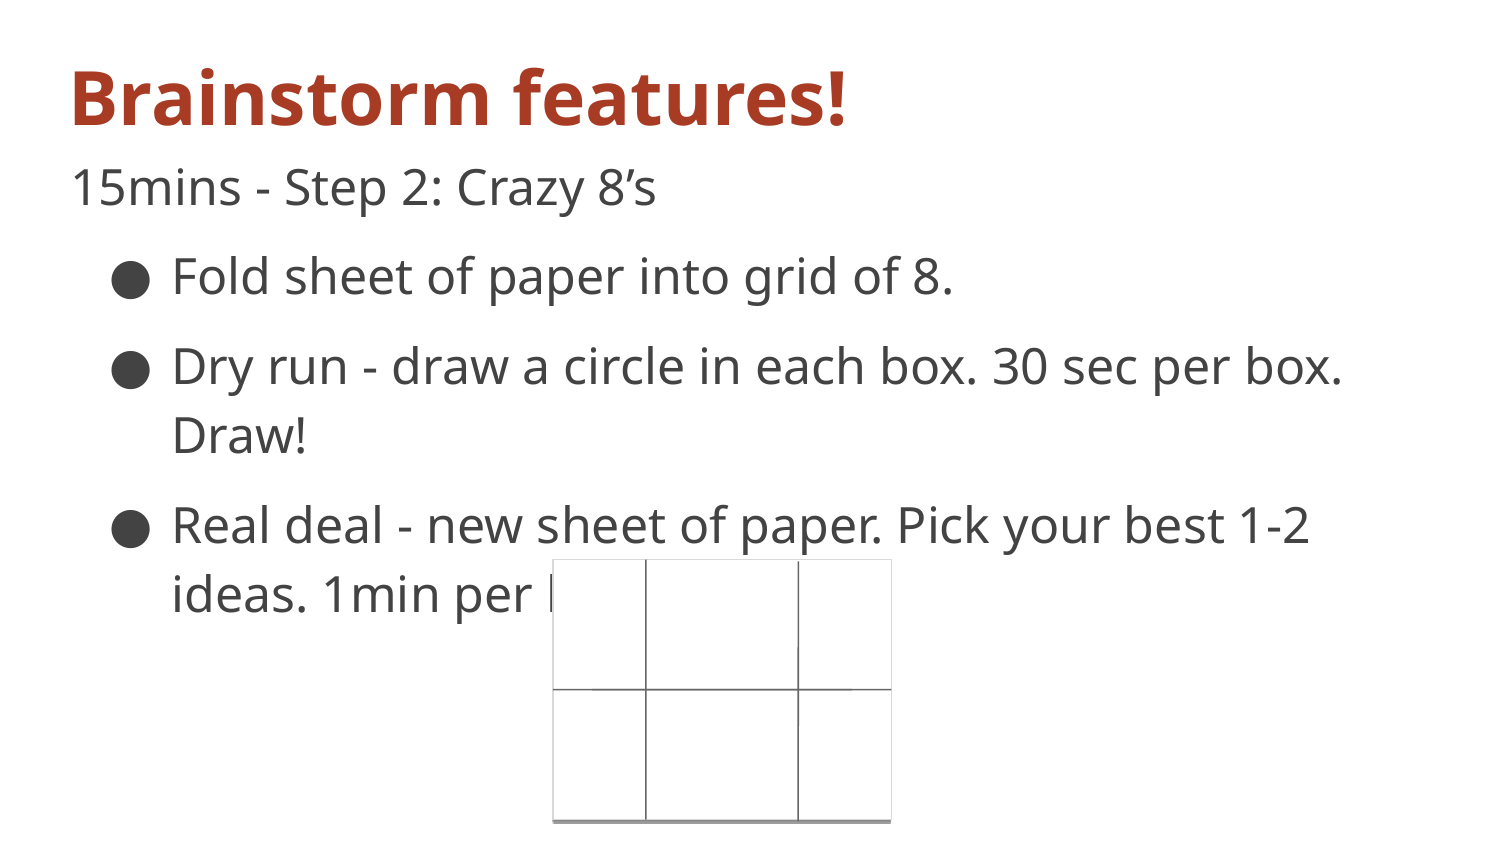

Brainstorm features!
15mins - Step 2: Crazy 8’s
Fold sheet of paper into grid of 8.
Dry run - draw a circle in each box. 30 sec per box. Draw!
Real deal - new sheet of paper. Pick your best 1-2 ideas. 1min per box. Draw!